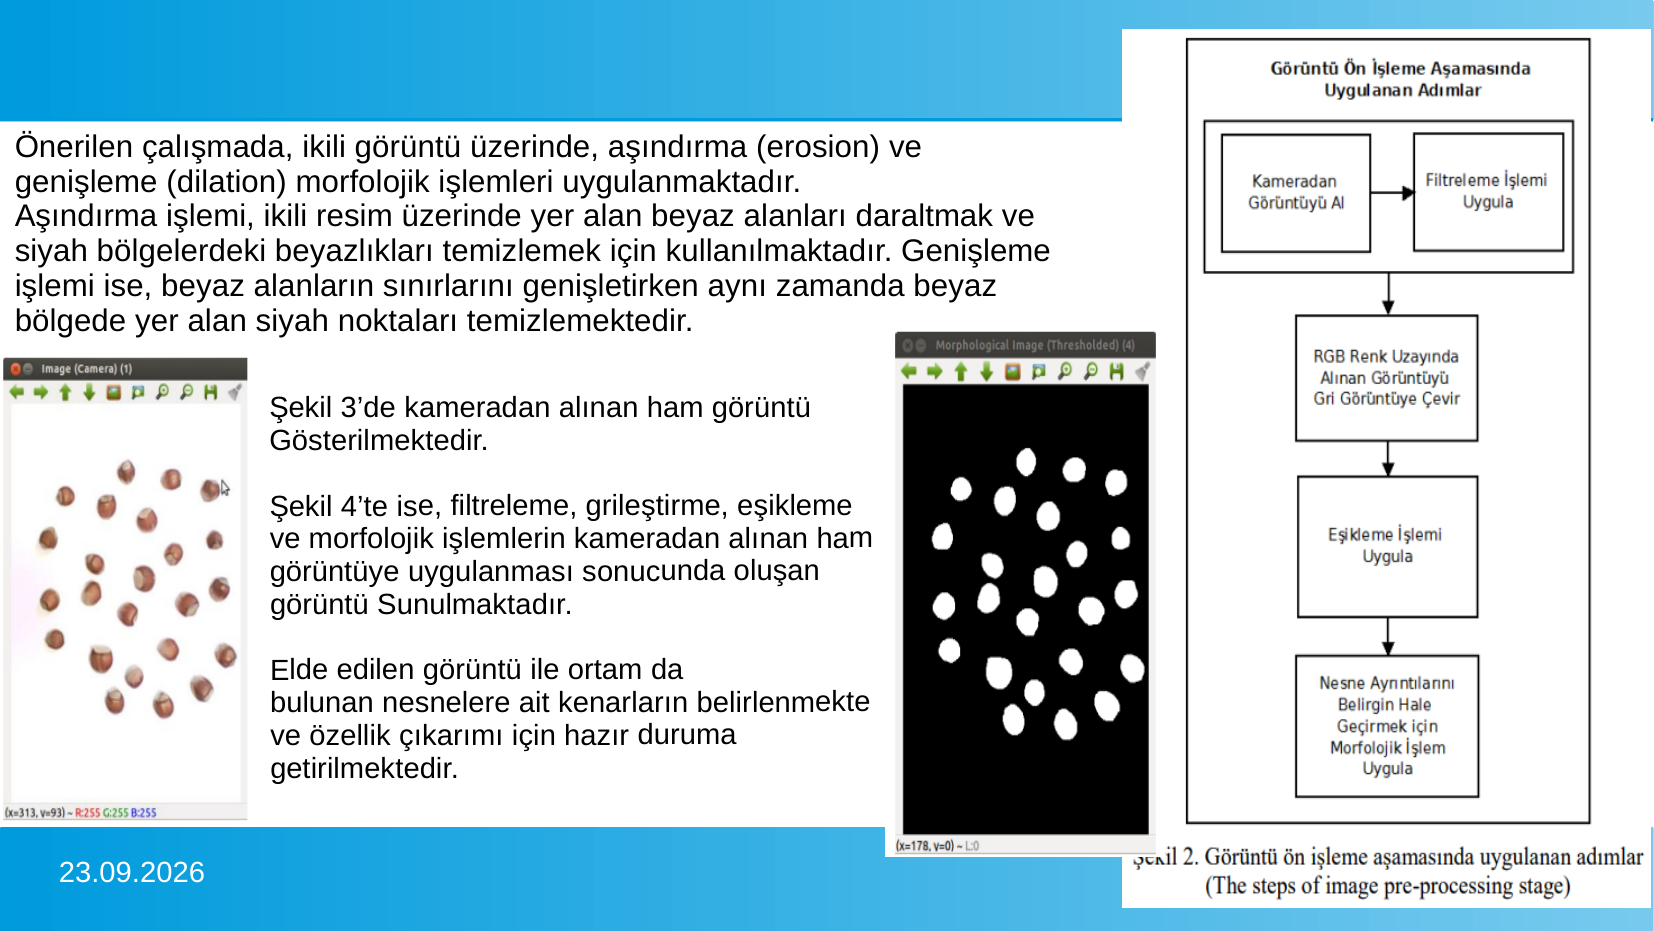

#
Önerilen çalışmada, ikili görüntü üzerinde, aşındırma (erosion) ve
genişleme (dilation) morfolojik işlemleri uygulanmaktadır.
Aşındırma işlemi, ikili resim üzerinde yer alan beyaz alanları daraltmak ve siyah bölgelerdeki beyazlıkları temizlemek için kullanılmaktadır. Genişleme işlemi ise, beyaz alanların sınırlarını genişletirken aynı zamanda beyaz bölgede yer alan siyah noktaları temizlemektedir.
Şekil 3’de kameradan alınan ham görüntü
Gösterilmektedir.
Şekil 4’te ise, filtreleme, grileştirme, eşikleme ve morfolojik işlemlerin kameradan alınan ham
görüntüye uygulanması sonucunda oluşan görüntü Sunulmaktadır.
Elde edilen görüntü ile ortam da
bulunan nesnelere ait kenarların belirlenmekte ve özellik çıkarımı için hazır duruma getirilmektedir.
6